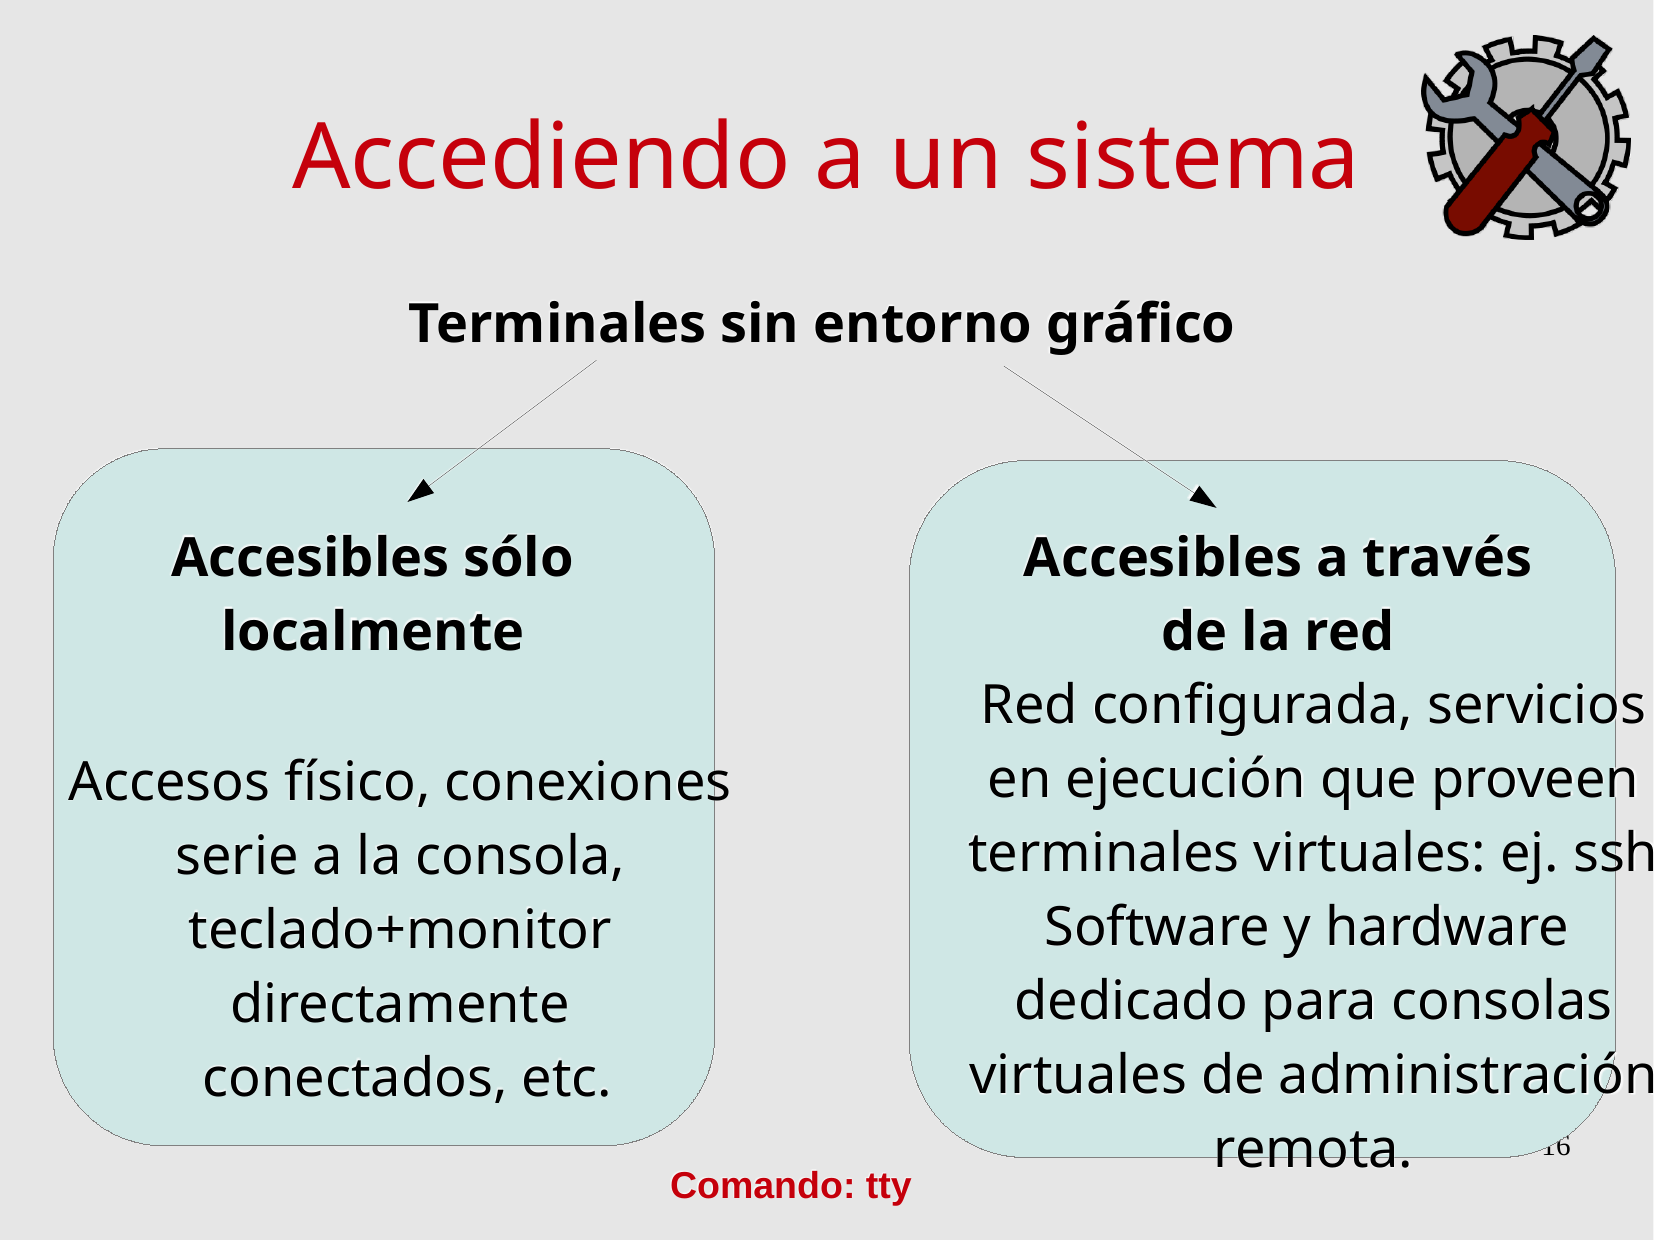

# Accediendo a un sistema
Terminales sin entorno gráfico
Accesibles sólo
localmente
Accesibles a través
de la red
Red configurada, servicios
en ejecución que proveen
terminales virtuales: ej. ssh
Software y hardware
dedicado para consolas
virtuales de administración
remota.
Accesos físico, conexiones
serie a la consola,
teclado+monitor
directamente
conectados, etc.
16
Comando: tty